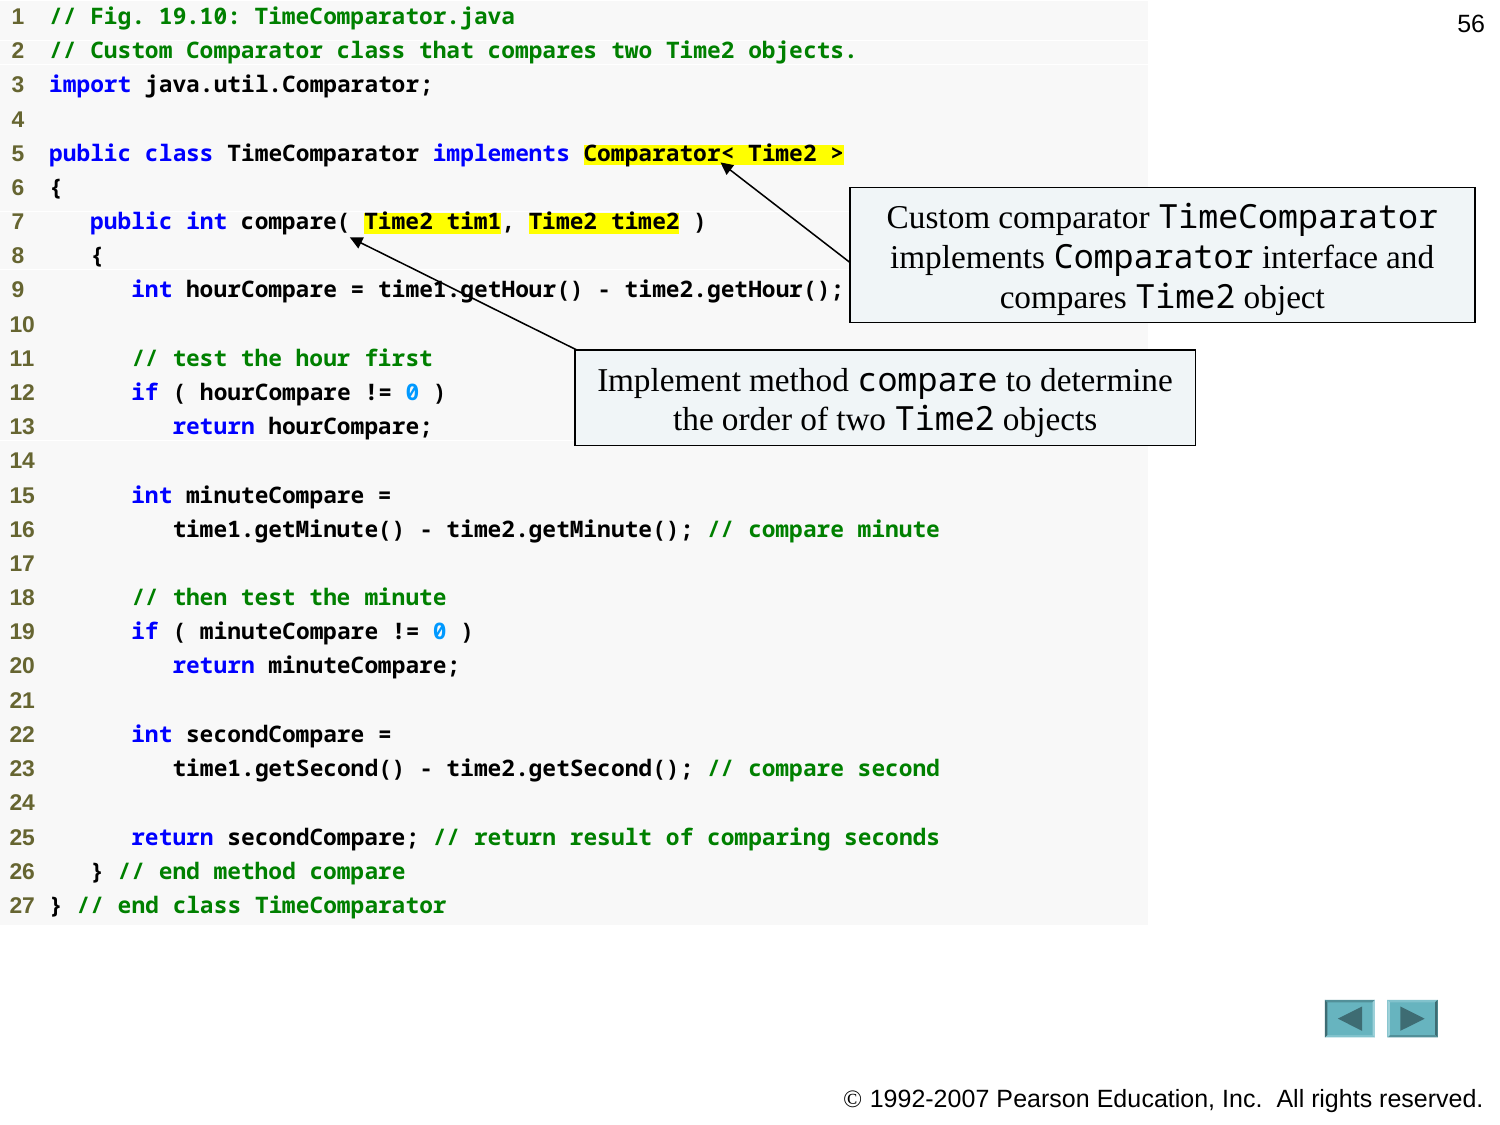

#
Custom comparator TimeComparator implements Comparator interface and compares Time2 object
Implement method compare to determine the order of two Time2 objects